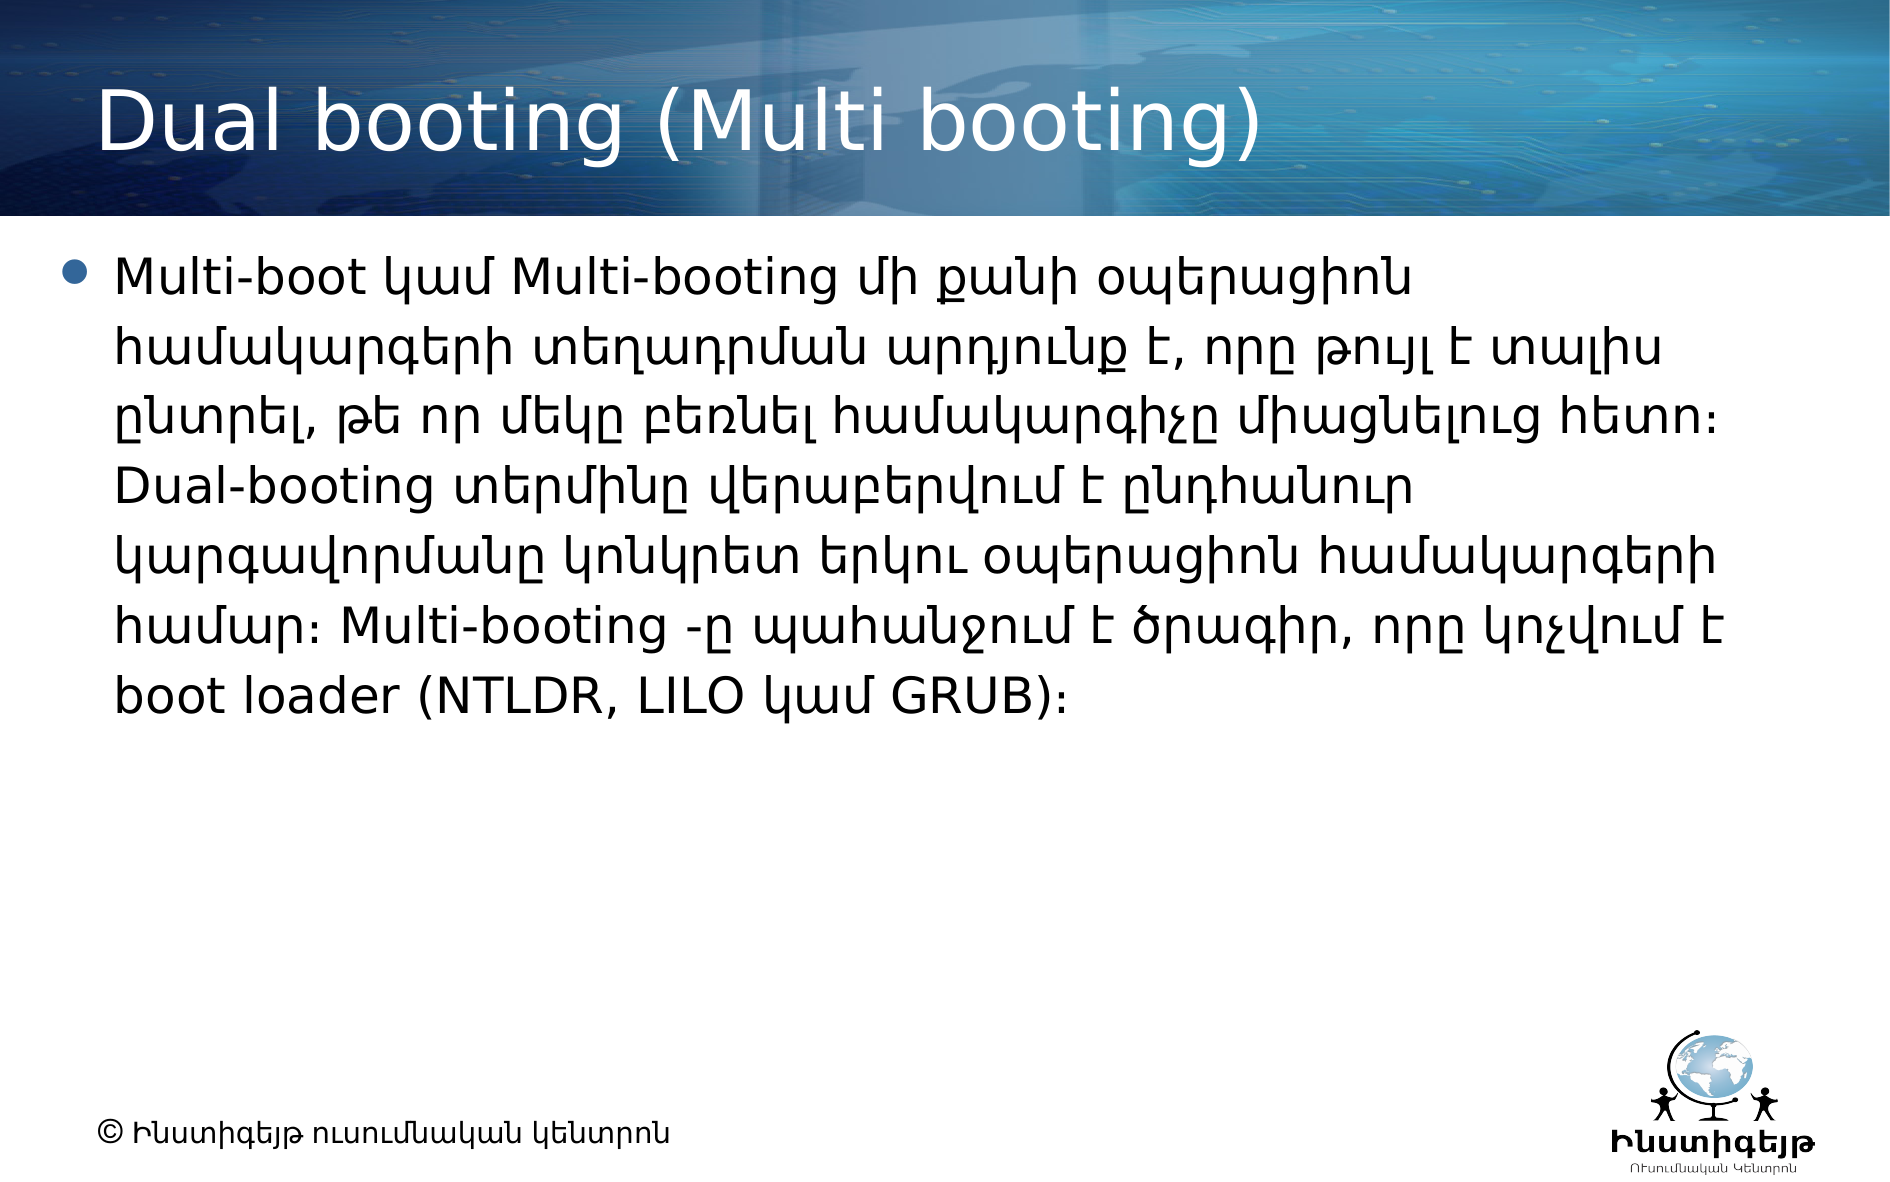

# Dual booting (Multi booting)
Multi-boot կամ Multi-booting մի քանի օպերացիոն համակարգերի տեղադրման արդյունք է, որը թույլ է տալիս ընտրել, թե որ մեկը բեռնել համակարգիչը միացնելուց հետո։
Dual-booting տերմինը վերաբերվում է ընդհանուր կարգավորմանը կոնկրետ երկու օպերացիոն համակարգերի համար։ Multi-booting -ը պահանջում է ծրագիր, որը կոչվում է
boot loader (NTLDR, LILO կամ GRUB)։